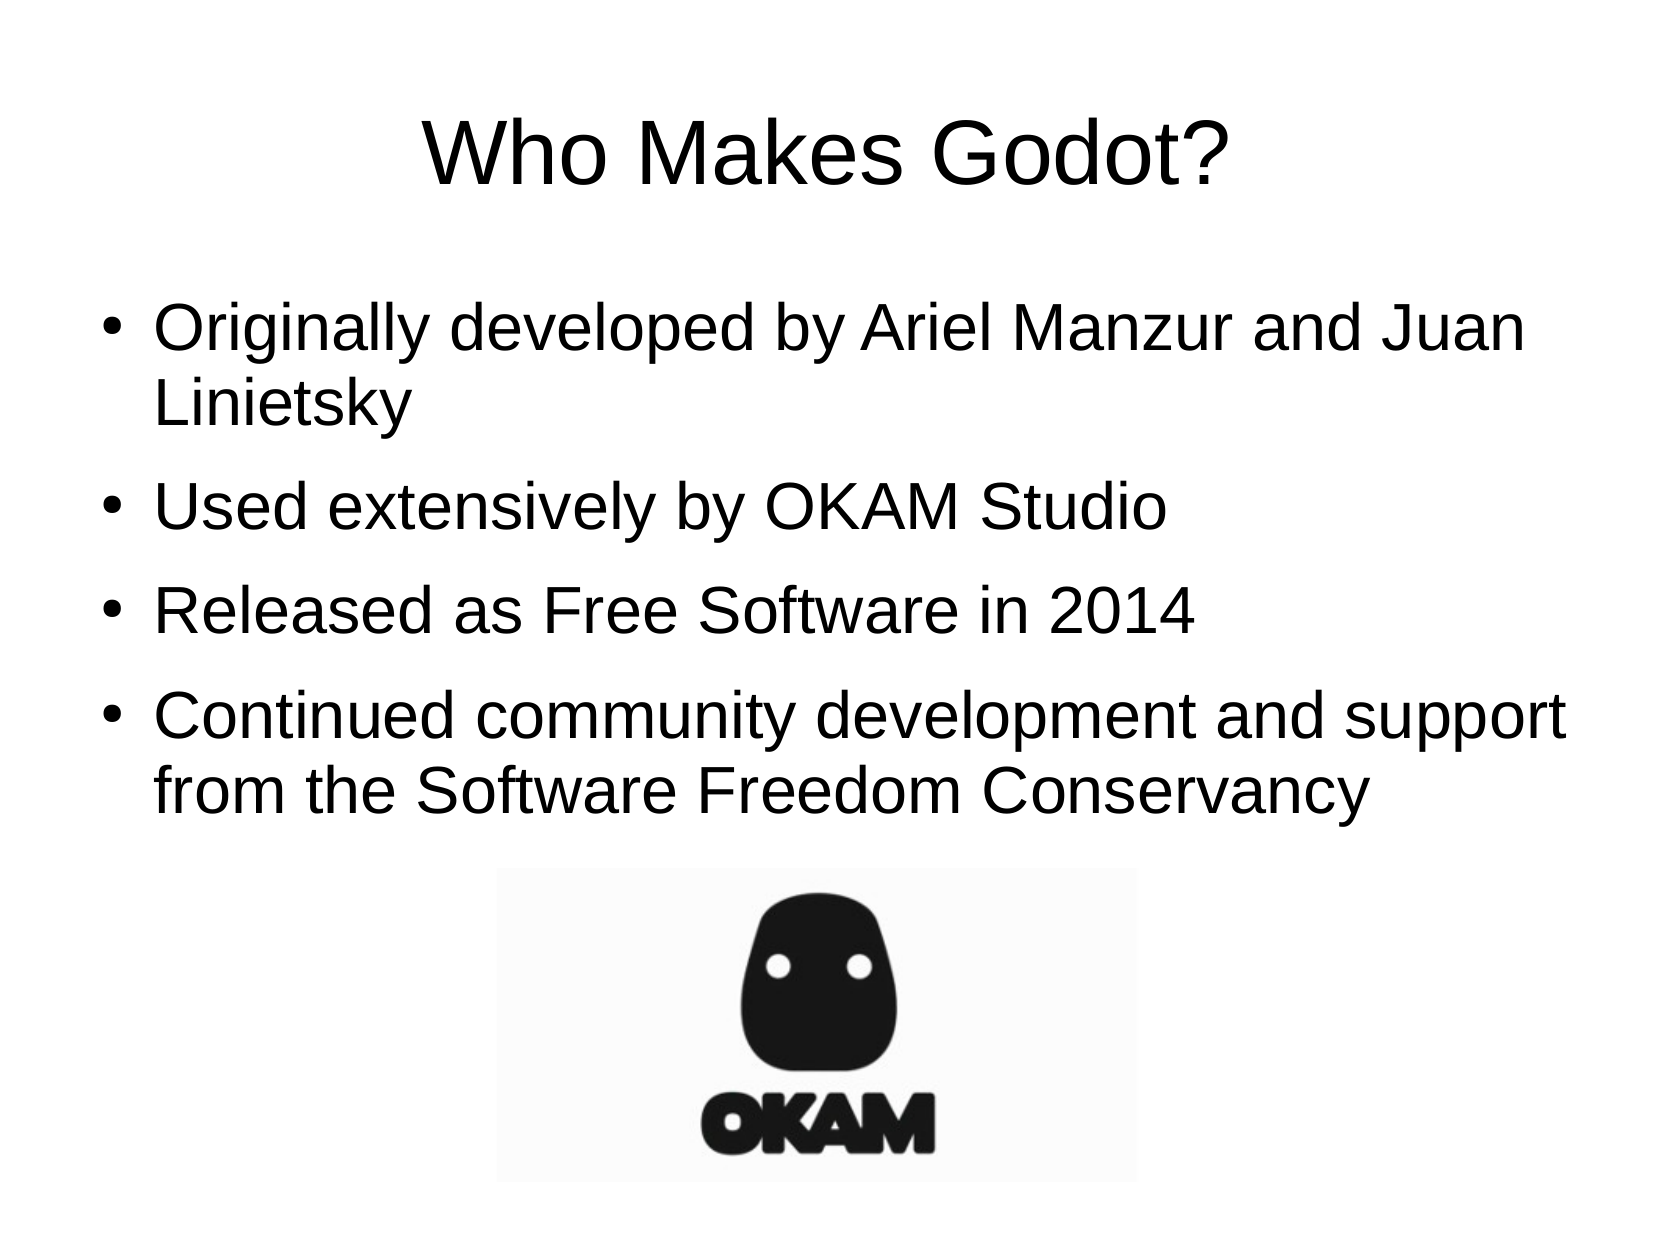

# Who Makes Godot?
Originally developed by Ariel Manzur and Juan Linietsky
Used extensively by OKAM Studio
Released as Free Software in 2014
Continued community development and support from the Software Freedom Conservancy